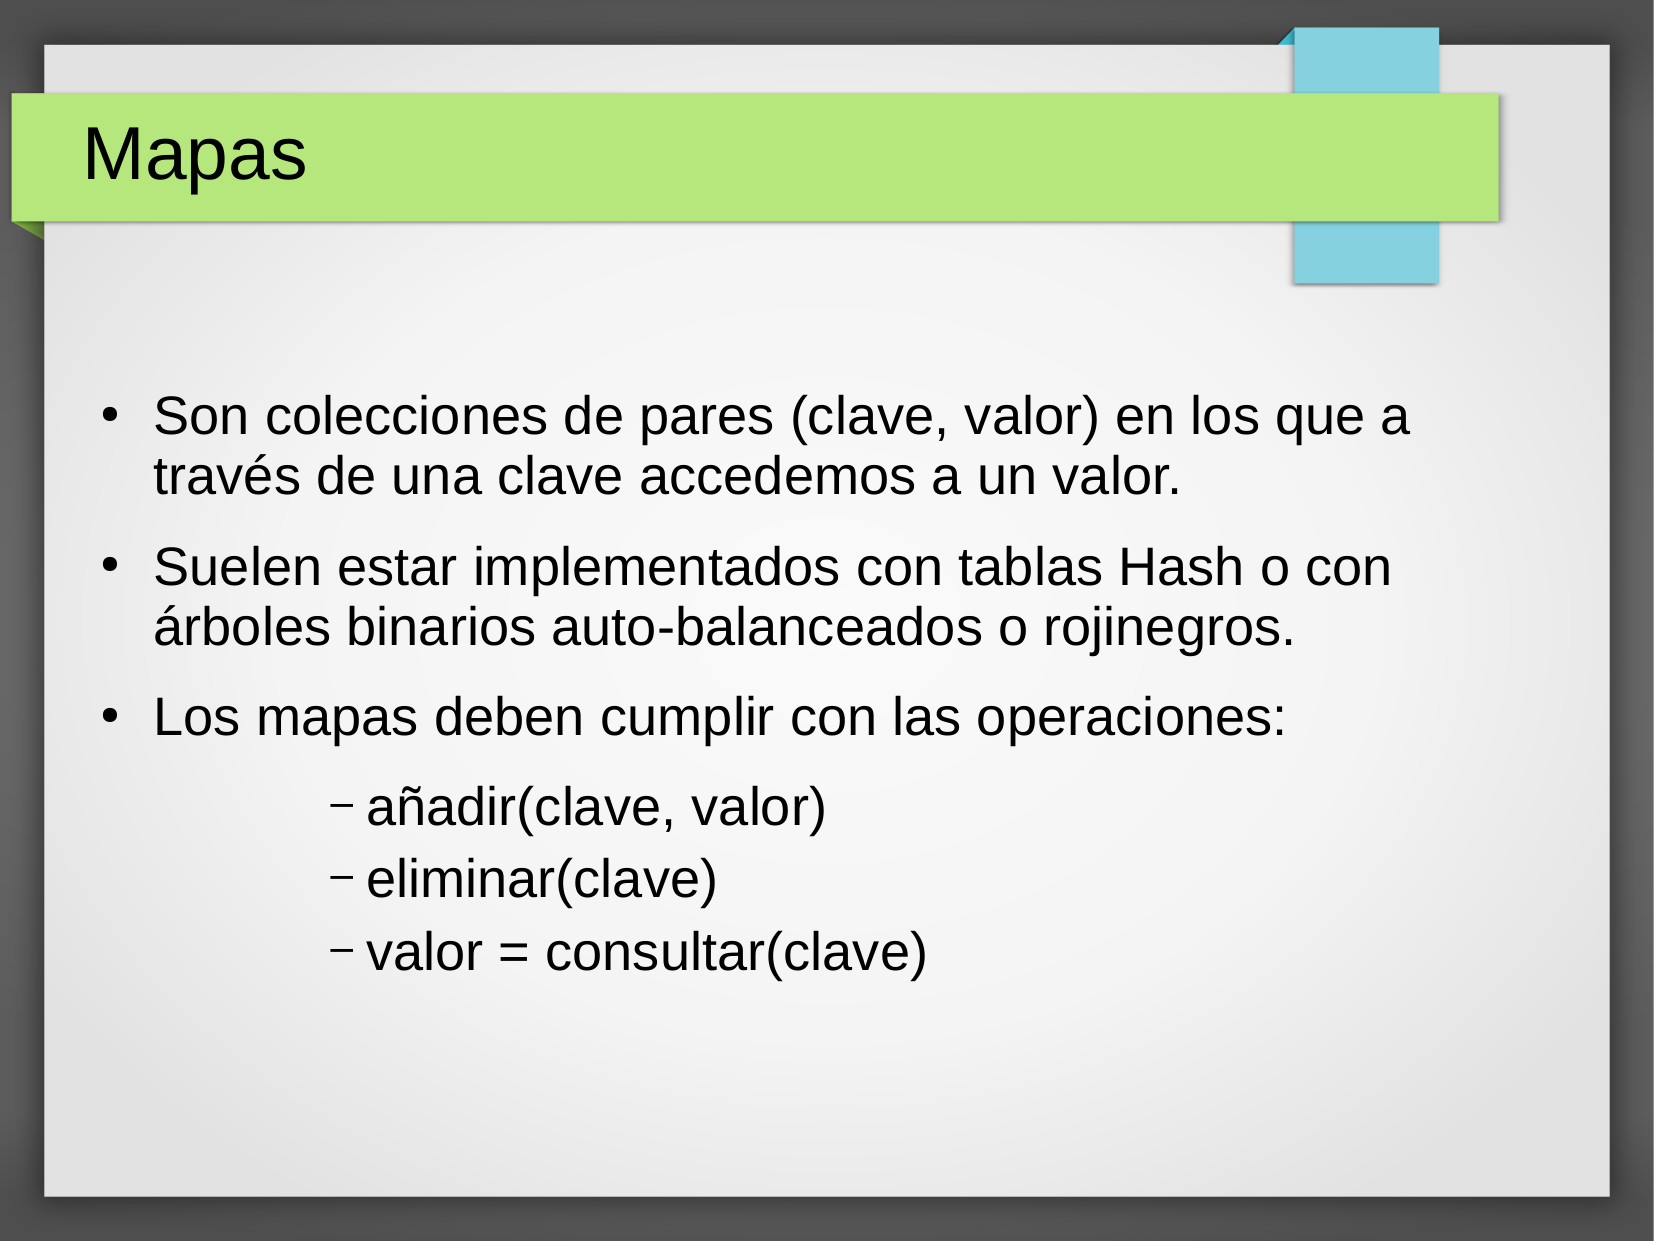

# Mapas
Son colecciones de pares (clave, valor) en los que a través de una clave accedemos a un valor.
Suelen estar implementados con tablas Hash o con árboles binarios auto-balanceados o rojinegros.
Los mapas deben cumplir con las operaciones:
añadir(clave, valor)
eliminar(clave)
valor = consultar(clave)